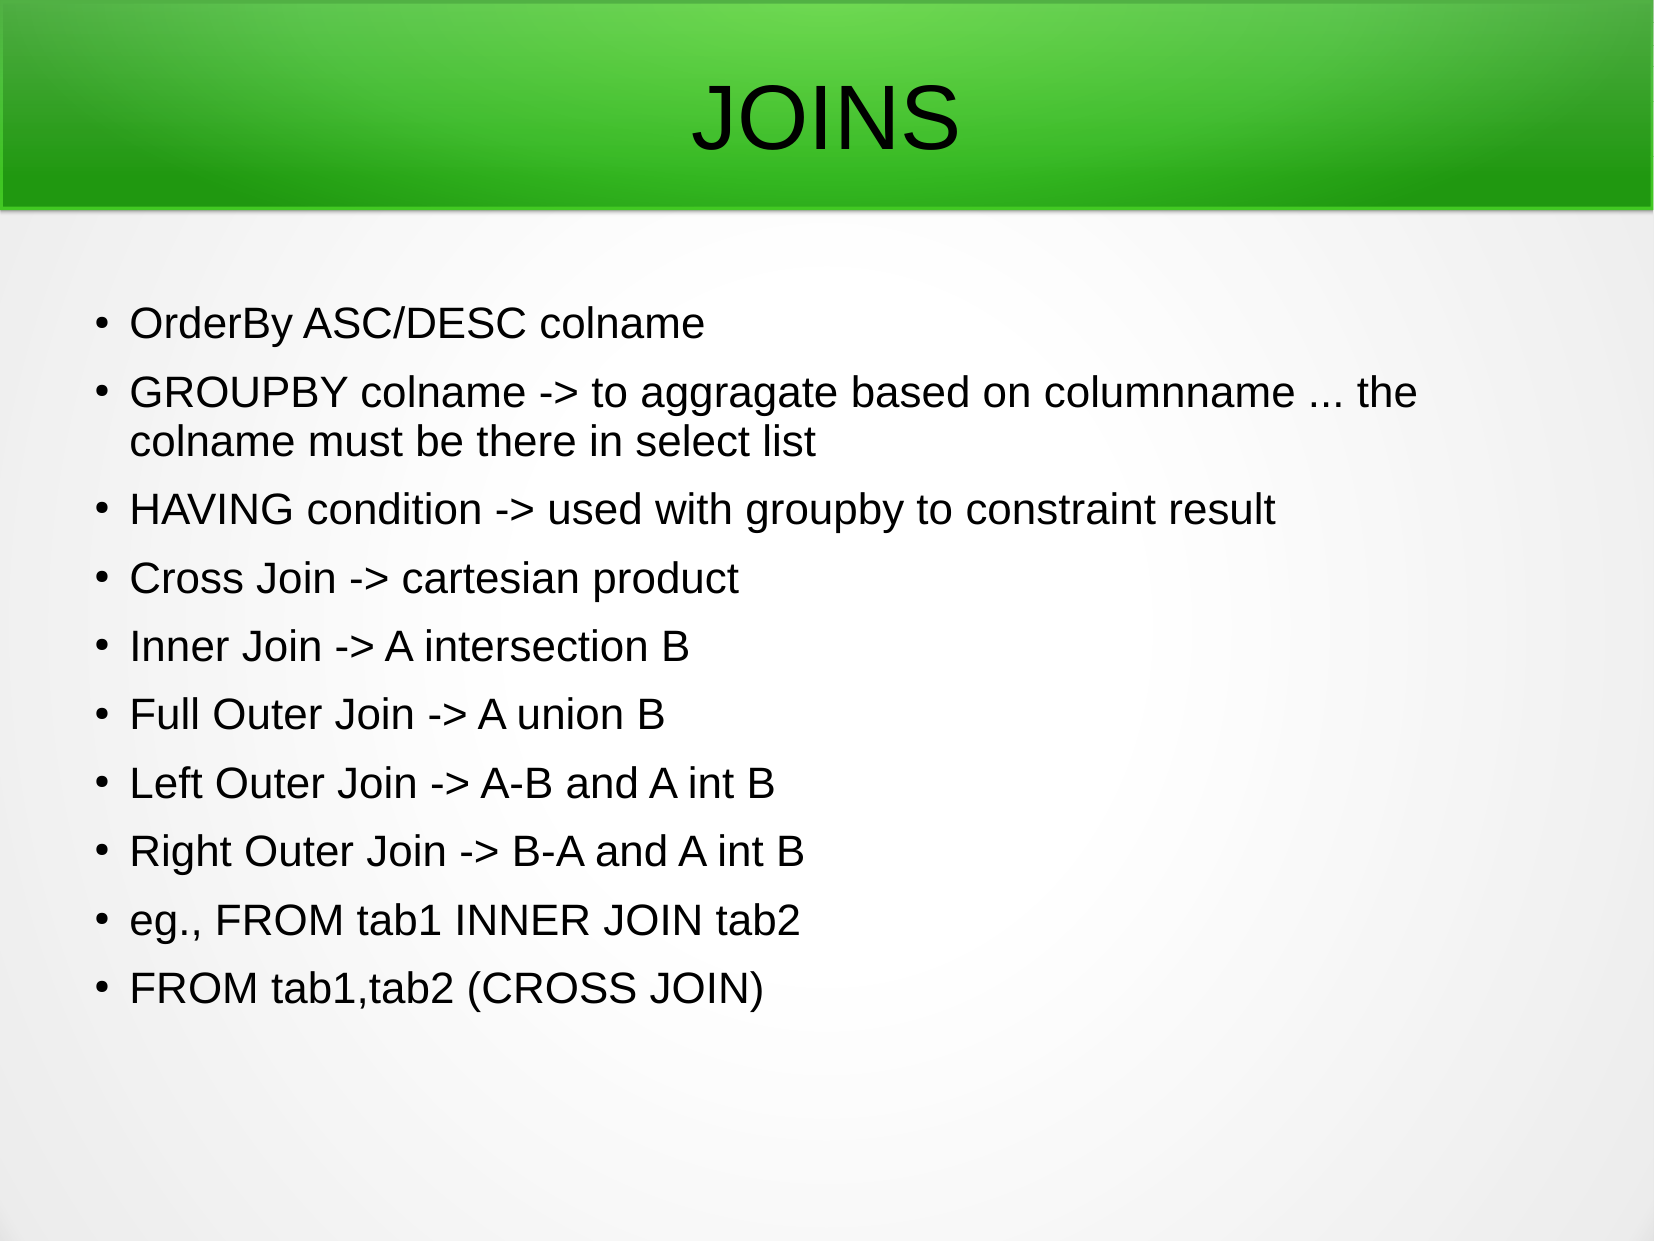

# JOINS
OrderBy ASC/DESC colname
GROUPBY colname -> to aggragate based on columnname ... the colname must be there in select list
HAVING condition -> used with groupby to constraint result
Cross Join -> cartesian product
Inner Join -> A intersection B
Full Outer Join -> A union B
Left Outer Join -> A-B and A int B
Right Outer Join -> B-A and A int B
eg., FROM tab1 INNER JOIN tab2
FROM tab1,tab2 (CROSS JOIN)